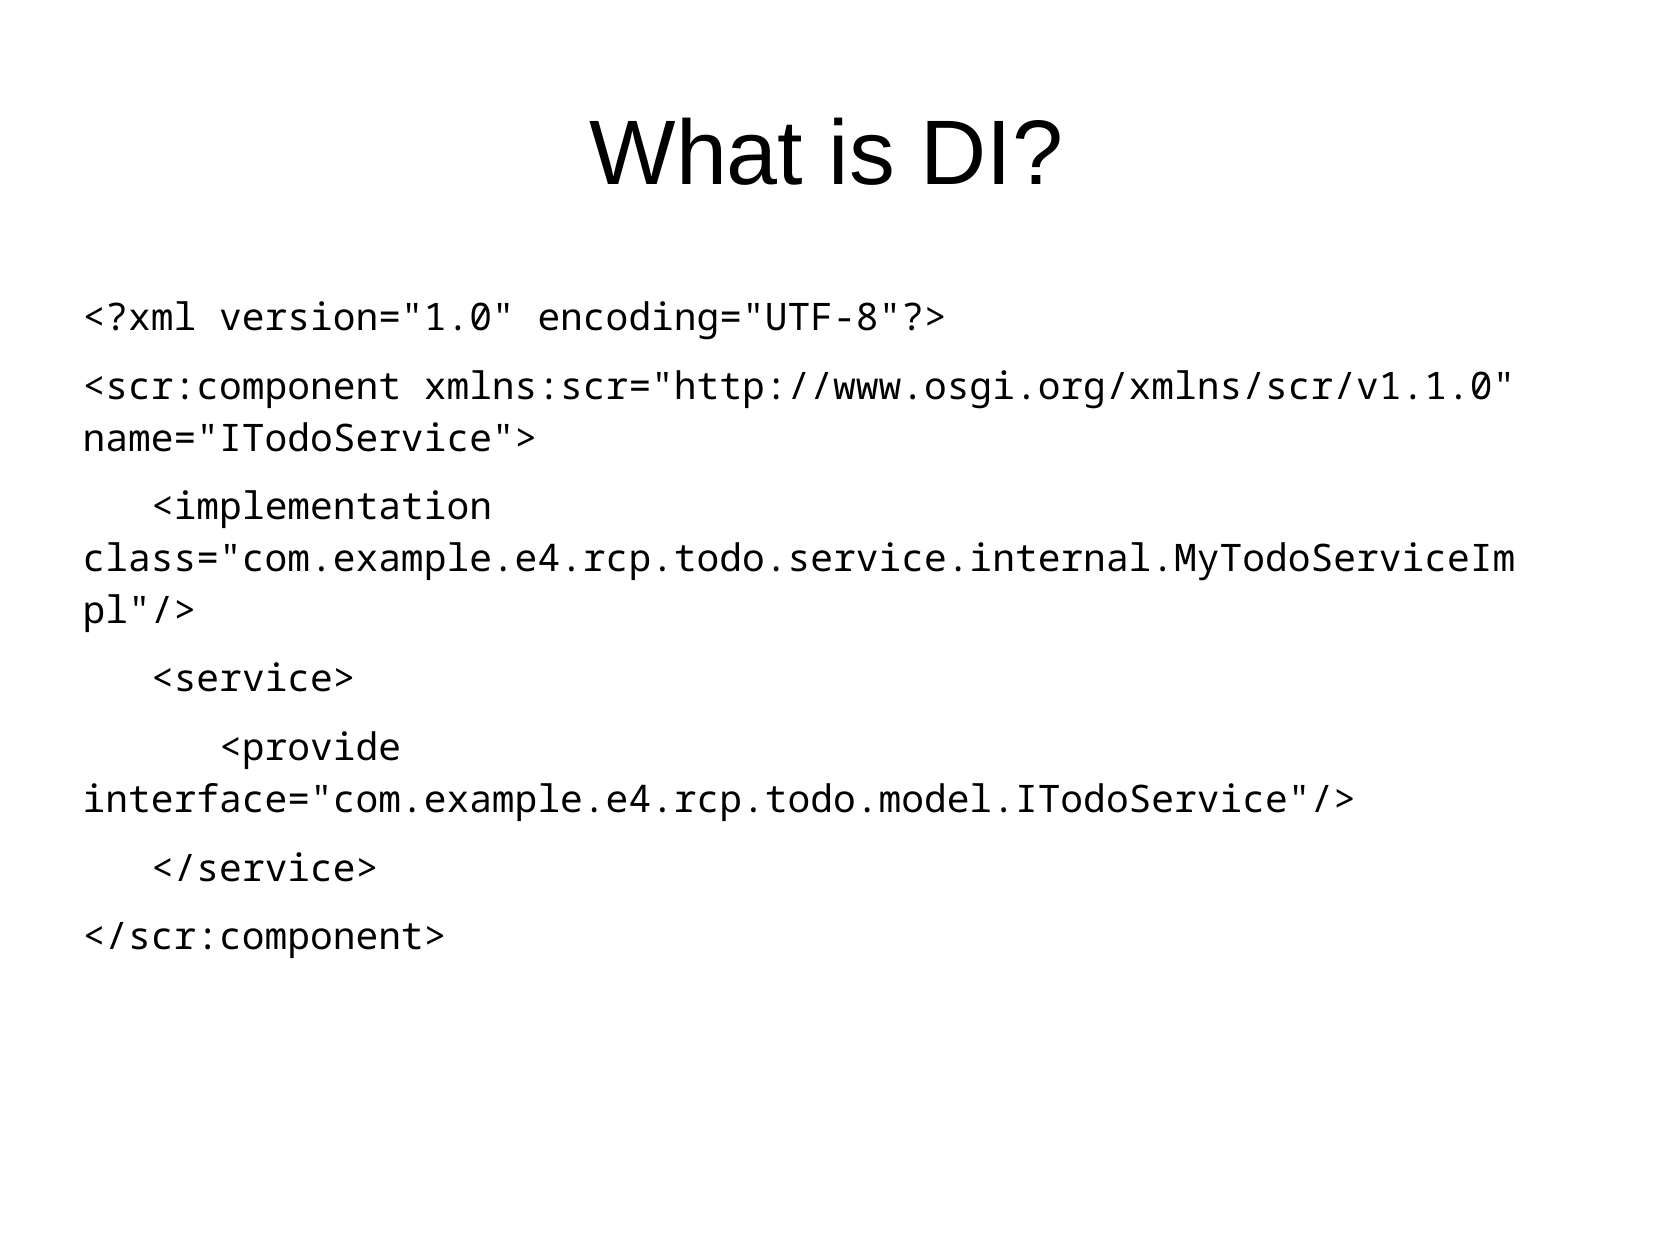

# What is DI?
<?xml version="1.0" encoding="UTF-8"?>
<scr:component xmlns:scr="http://www.osgi.org/xmlns/scr/v1.1.0" name="ITodoService">
 <implementation class="com.example.e4.rcp.todo.service.internal.MyTodoServiceImpl"/>
 <service>
 <provide interface="com.example.e4.rcp.todo.model.ITodoService"/>
 </service>
</scr:component>